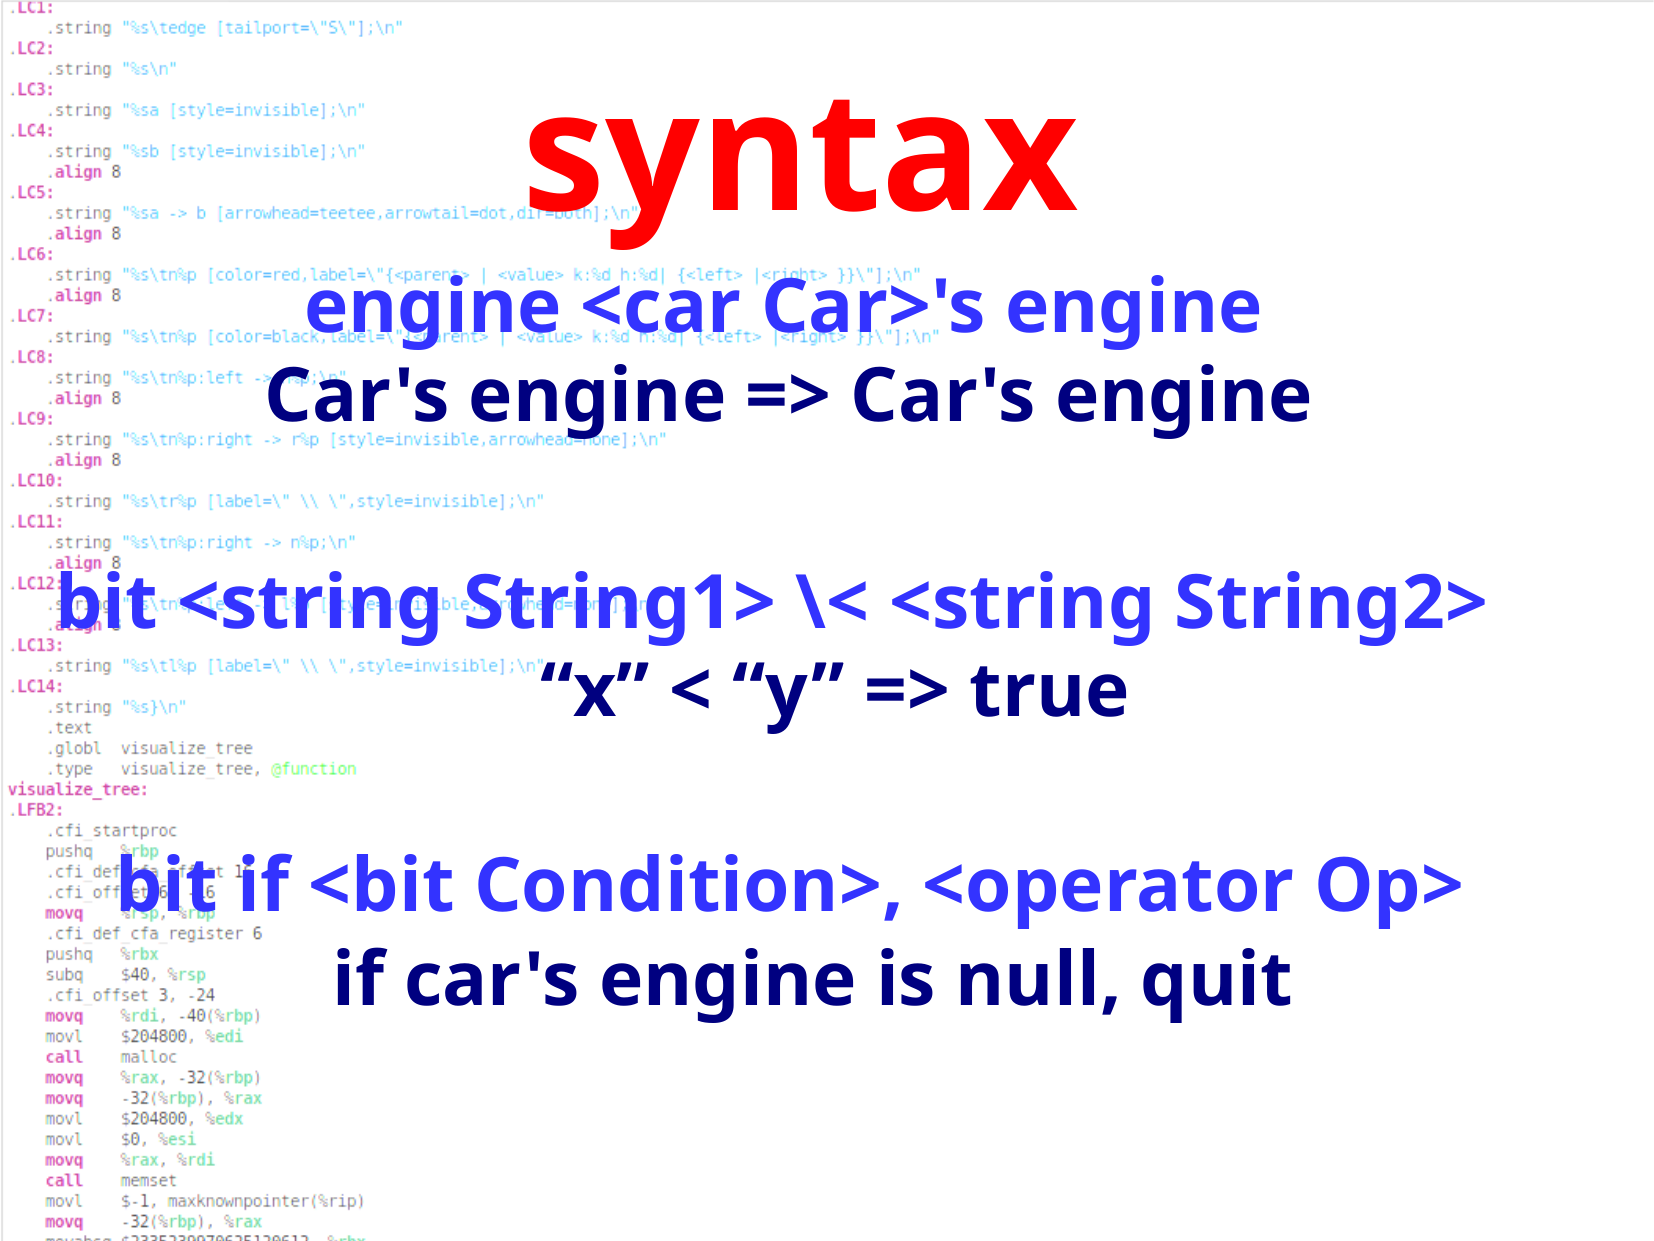

syntax
engine <car Car>'s engine
Car's engine => Car's engine
 bit <string String1> \< <string String2>
“x” < “y” => true
bit if <bit Condition>, <operator Op>
if car's engine is null, quit